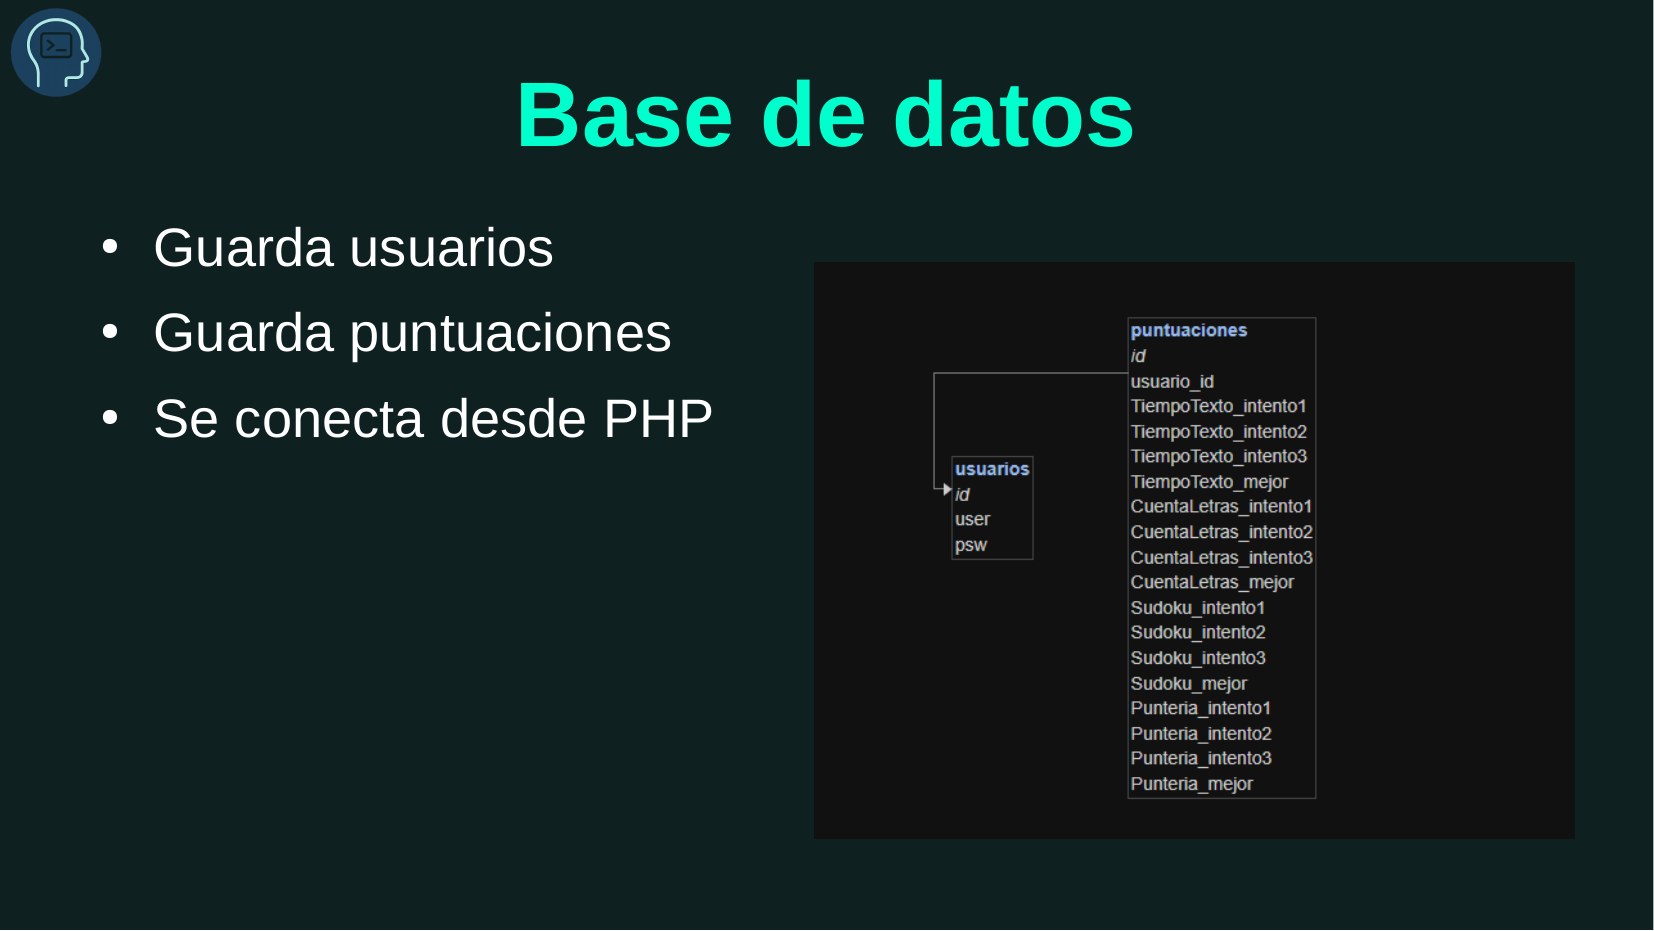

# Base de datos
Guarda usuarios
Guarda puntuaciones
Se conecta desde PHP